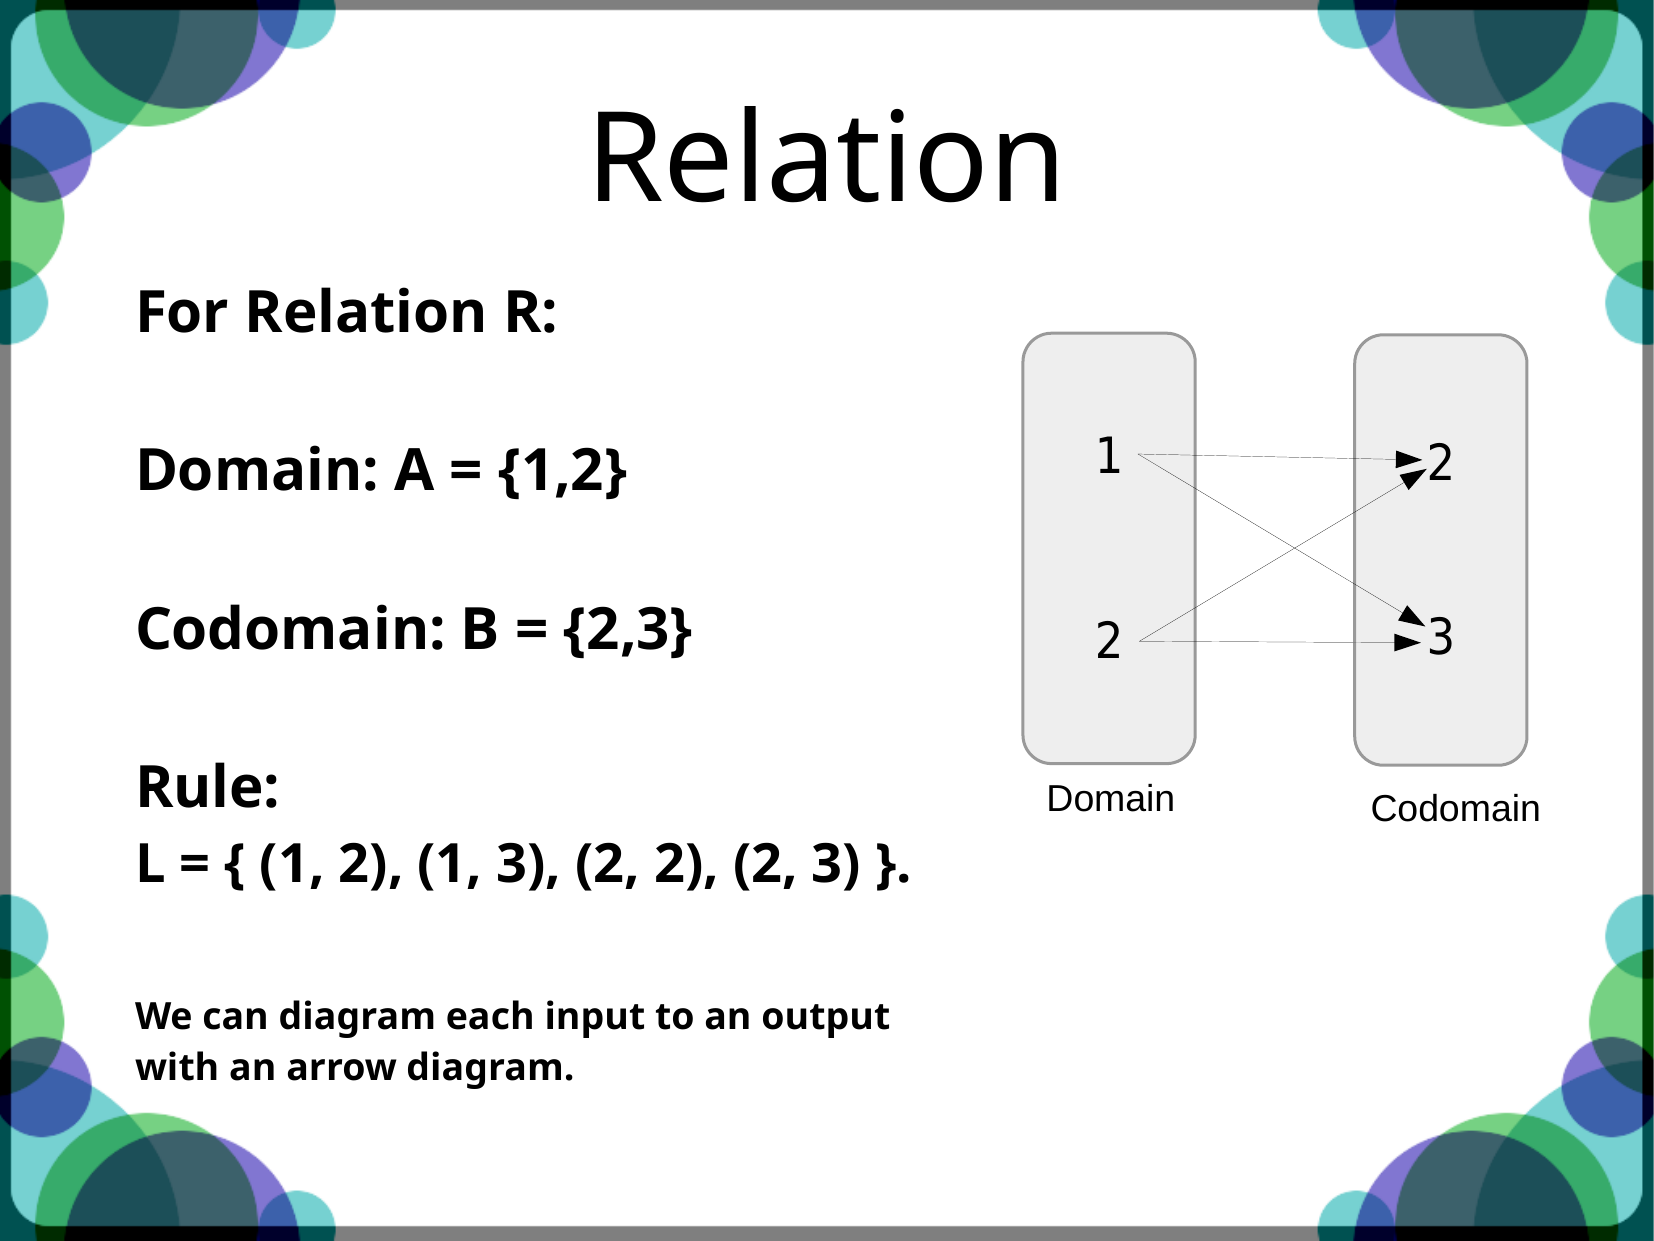

# Relation
For Relation R:
Domain: A = {1,2}
Codomain: B = {2,3}
Rule:
L = { (1, 2), (1, 3), (2, 2), (2, 3) }.
We can diagram each input to an output with an arrow diagram.
1
2
2
3
Domain
Codomain